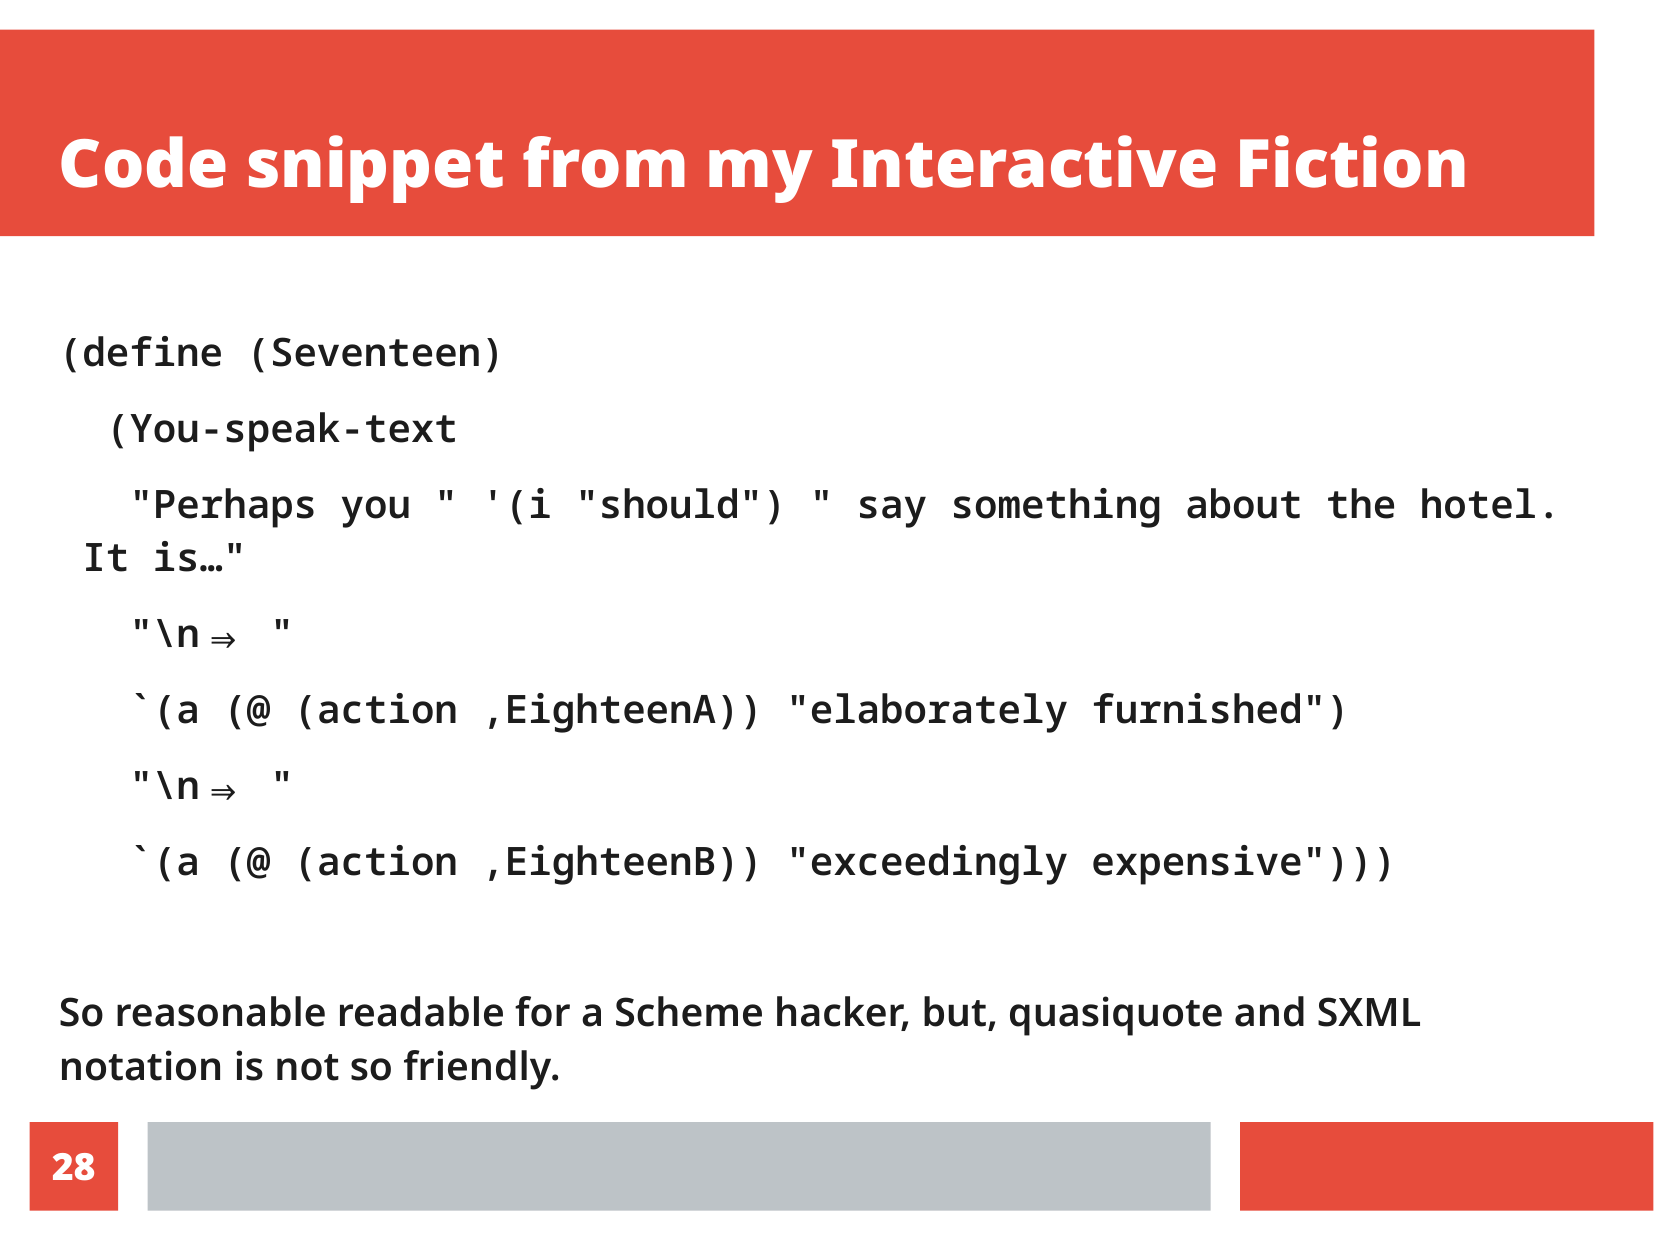

# Code snippet from my Interactive Fiction
(define (Seventeen)
 (You-speak-text
 "Perhaps you " '(i "should") " say something about the hotel. It is…"
 "\n⇒ "
 `(a (@ (action ,EighteenA)) "elaborately furnished")
 "\n⇒ "
 `(a (@ (action ,EighteenB)) "exceedingly expensive")))
So reasonable readable for a Scheme hacker, but, quasiquote and SXML notation is not so friendly.
28